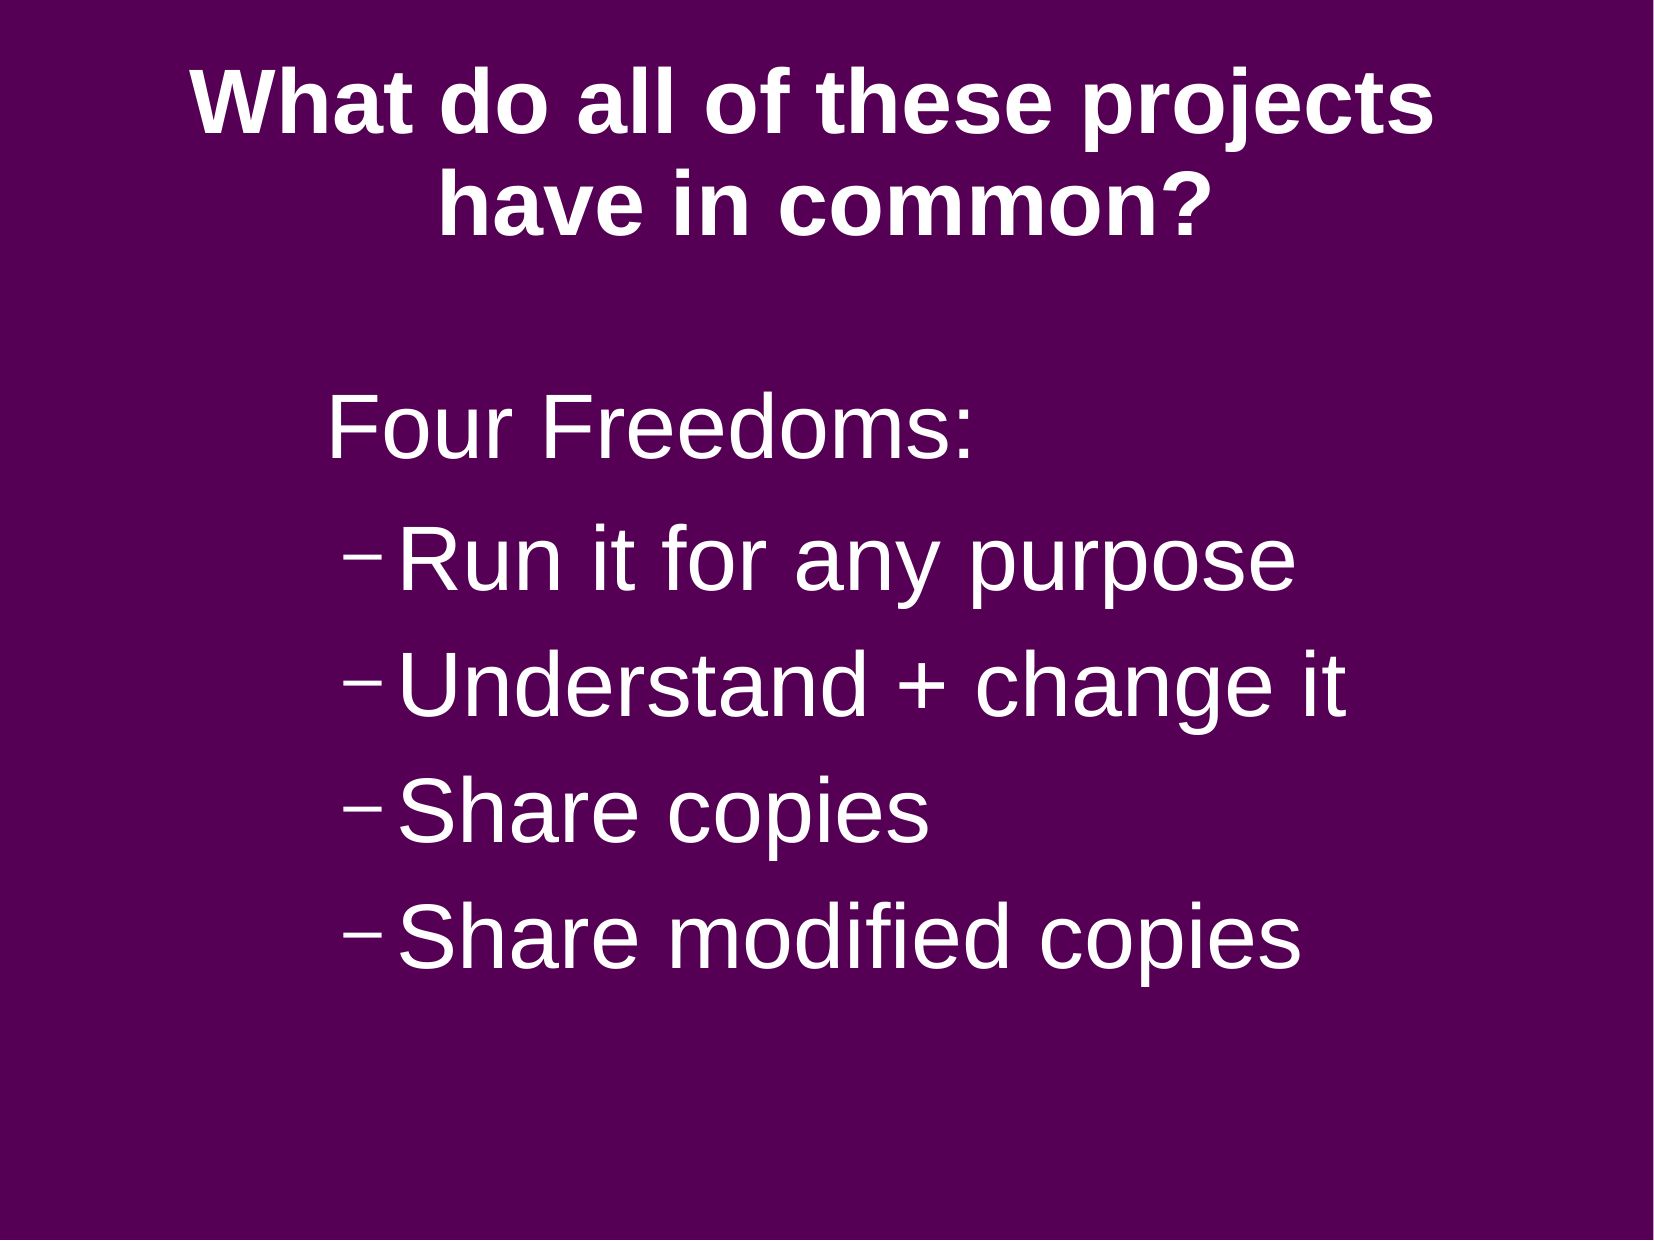

# What do all of these projects have in common?
Four Freedoms:
Run it for any purpose
Understand + change it
Share copies
Share modified copies